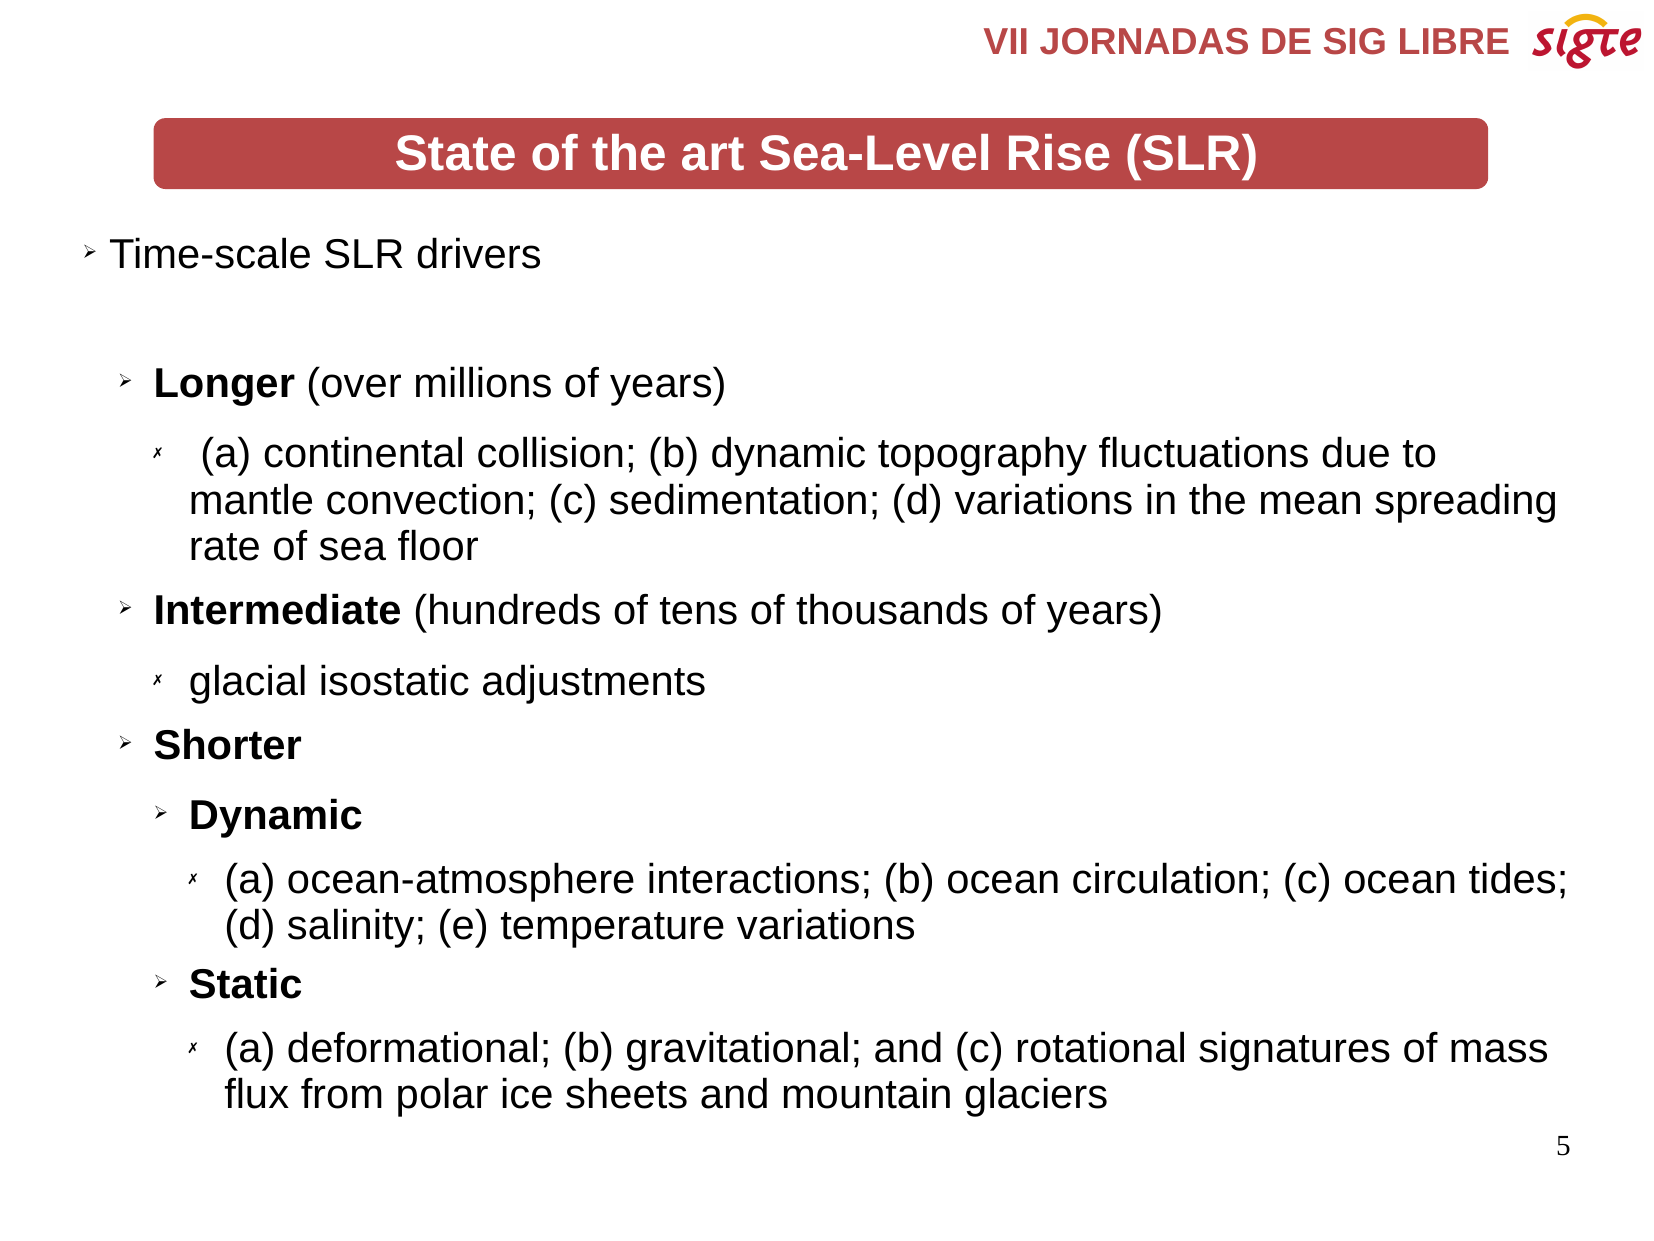

VII JORNADAS DE SIG LIBRE
# State of the art Sea-Level Rise (SLR)
 Time-scale SLR drivers
Longer (over millions of years)
 (a) continental collision; (b) dynamic topography fluctuations due to mantle convection; (c) sedimentation; (d) variations in the mean spreading rate of sea floor
Intermediate (hundreds of tens of thousands of years)
glacial isostatic adjustments
Shorter
Dynamic
(a) ocean-atmosphere interactions; (b) ocean circulation; (c) ocean tides; (d) salinity; (e) temperature variations
Static
(a) deformational; (b) gravitational; and (c) rotational signatures of mass flux from polar ice sheets and mountain glaciers
5